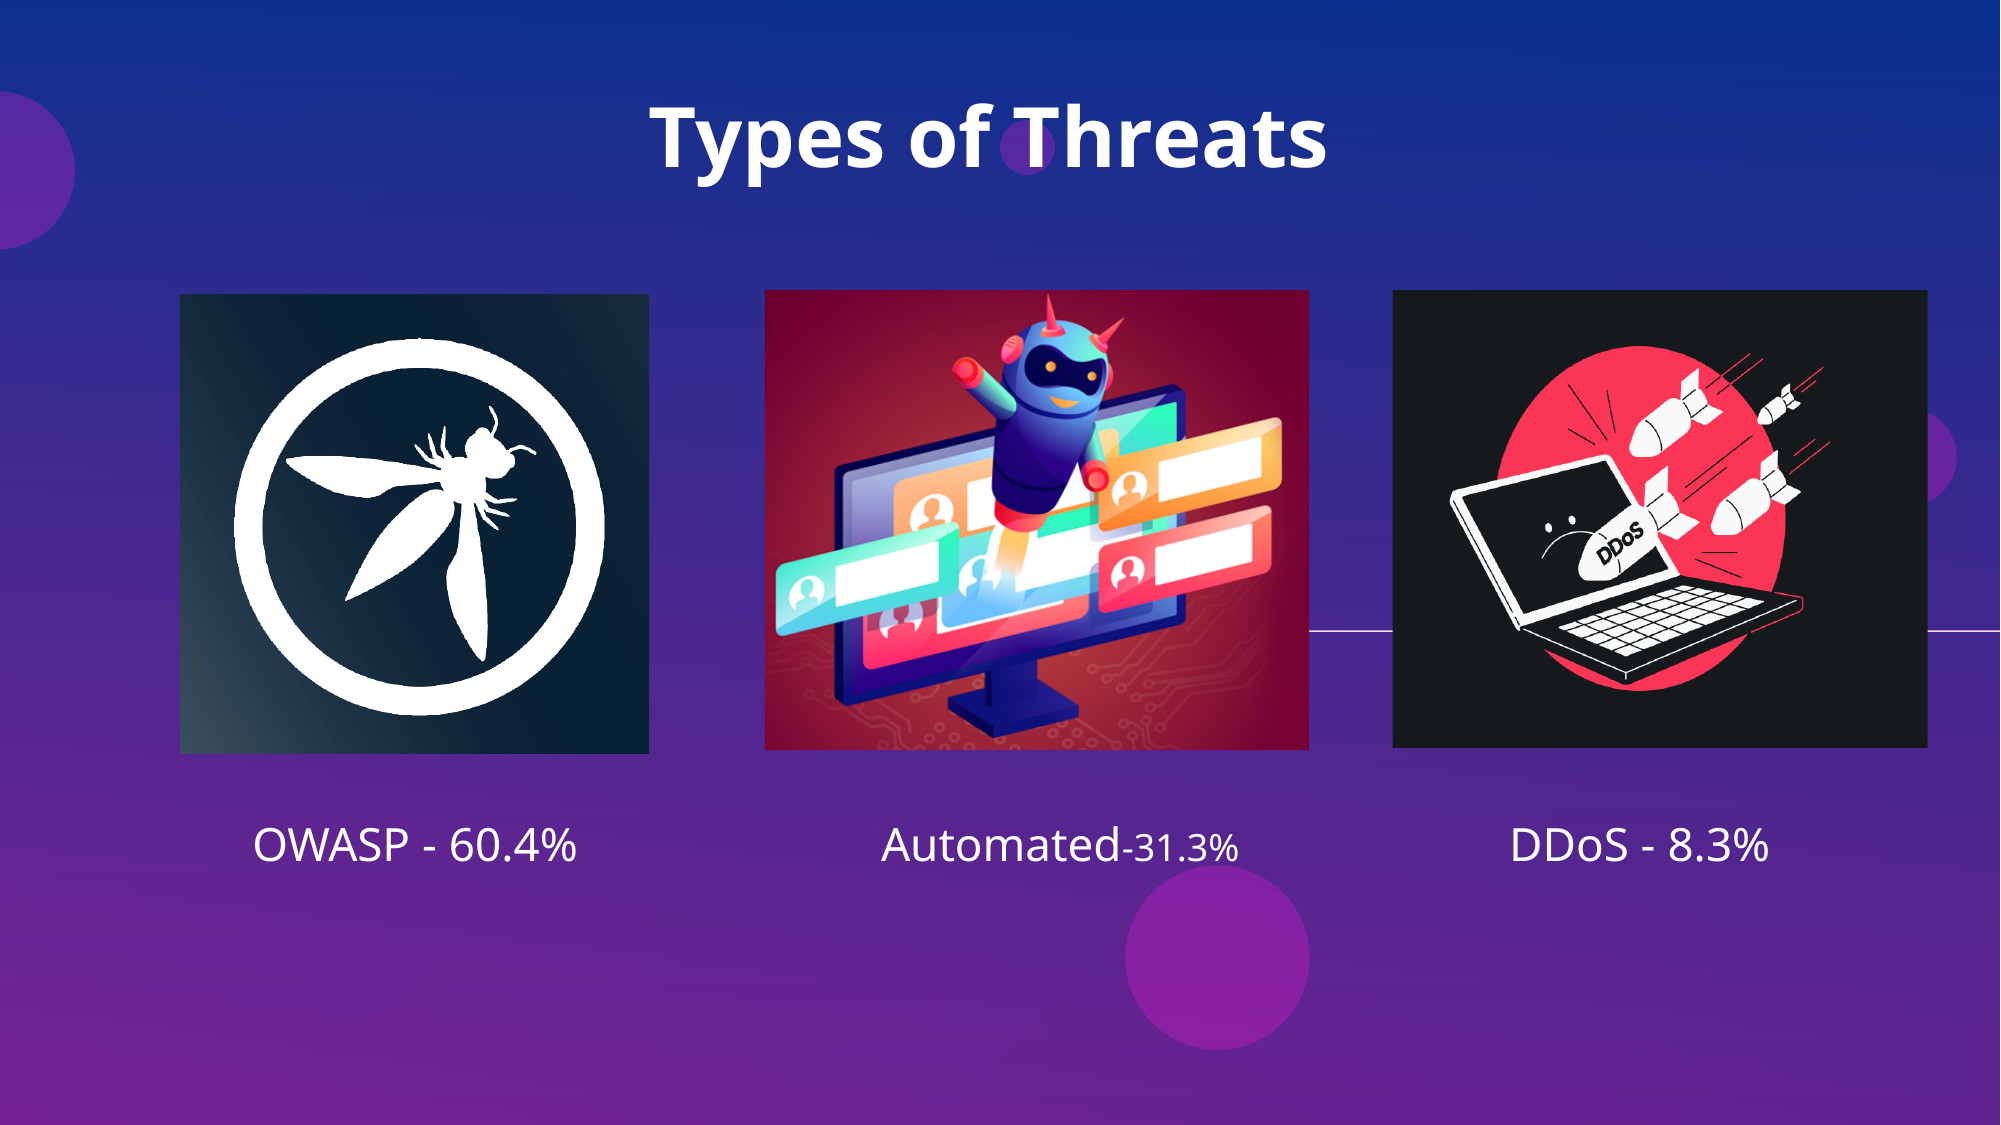

Types of Threats
OWASP - 60.4%
 Automated-31.3%
DDoS - 8.3%